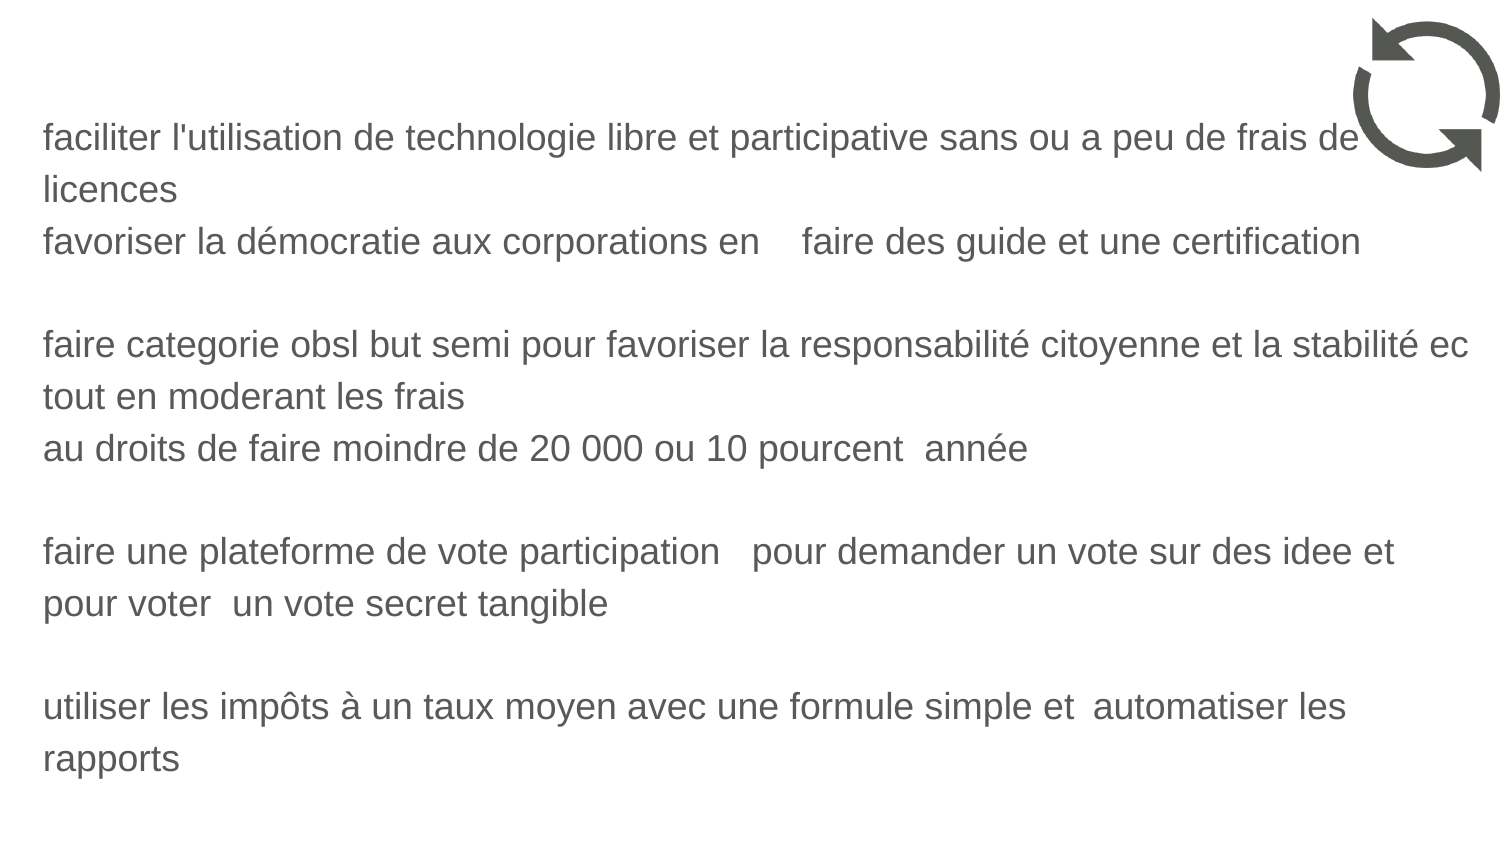

faciliter l'utilisation de technologie libre et participative sans ou a peu de frais de licences
favoriser la démocratie aux corporations en faire des guide et une certification
faire categorie obsl but semi pour favoriser la responsabilité citoyenne et la stabilité ec tout en moderant les frais
au droits de faire moindre de 20 000 ou 10 pourcent année
faire une plateforme de vote participation pour demander un vote sur des idee et pour voter un vote secret tangible
utiliser les impôts à un taux moyen avec une formule simple et	automatiser les rapports
#